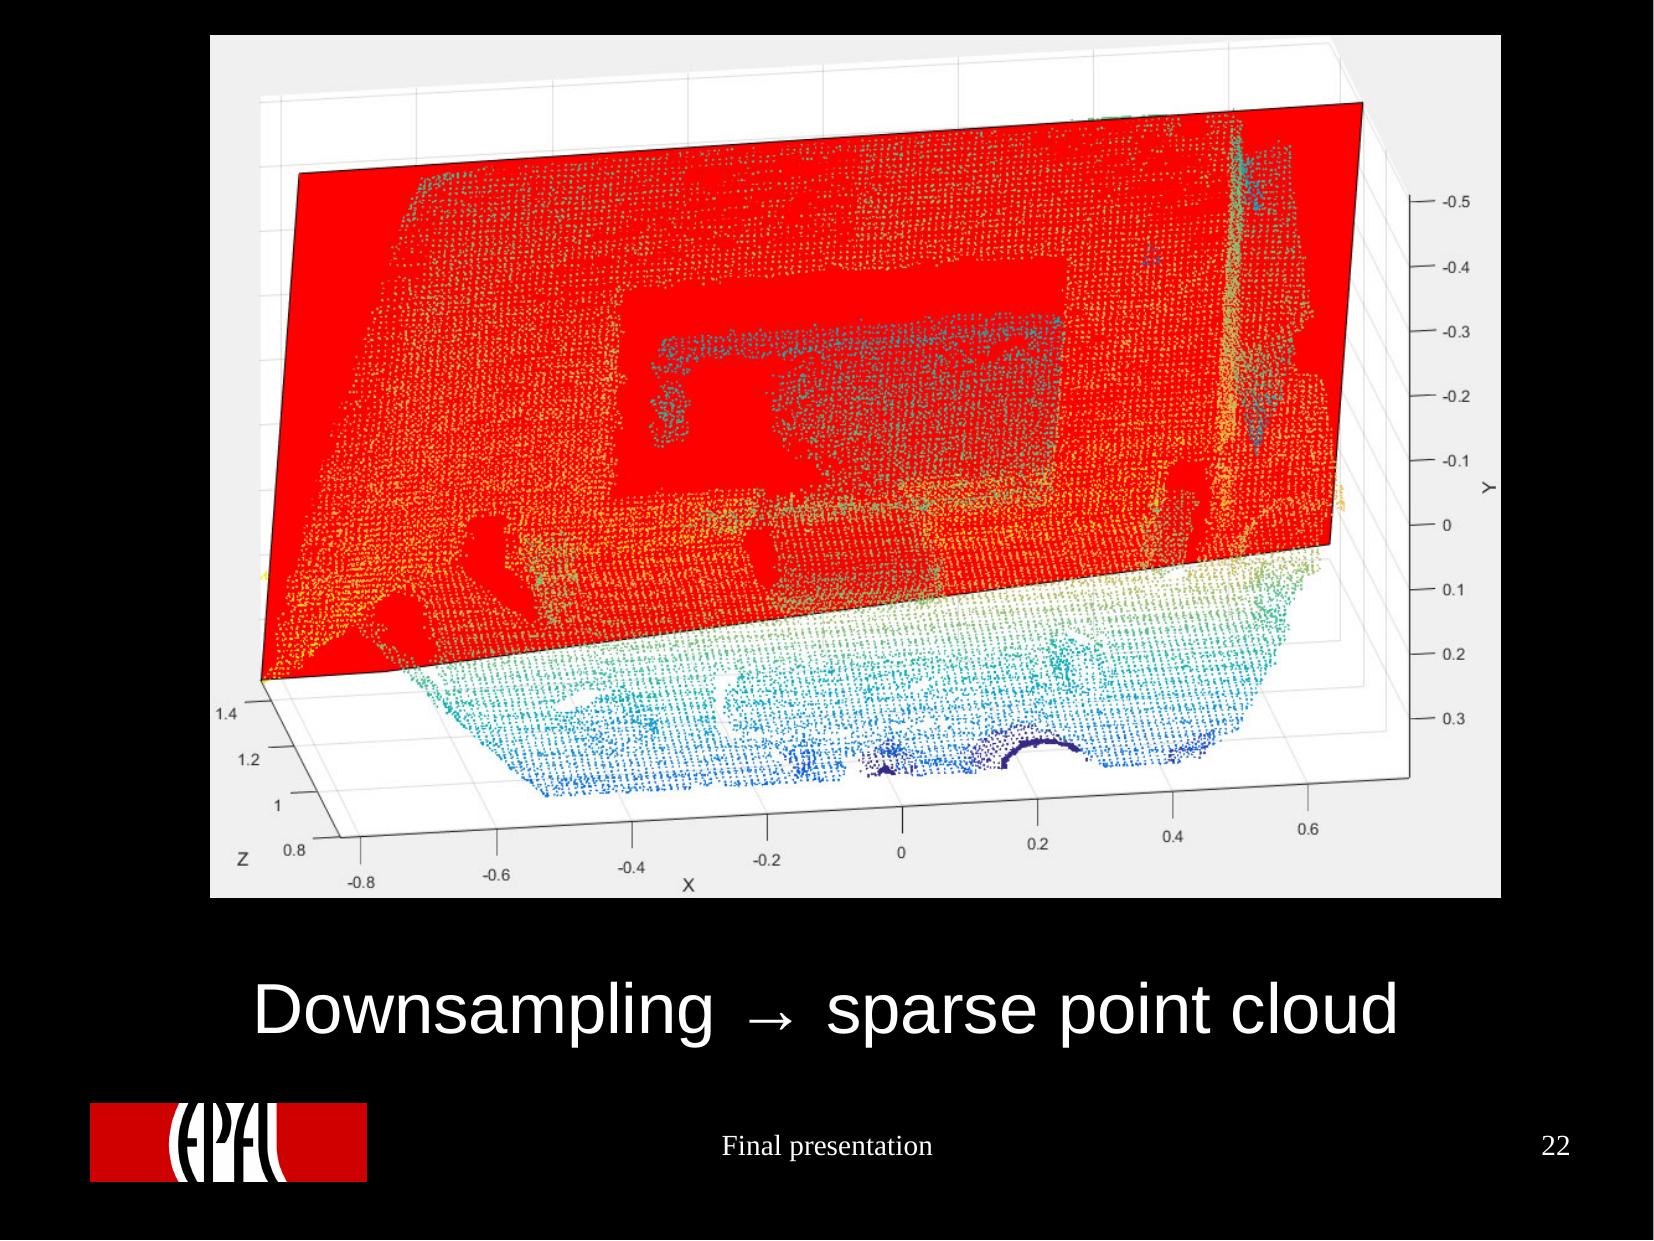

# Downsampling → sparse point cloud
Final presentation
22